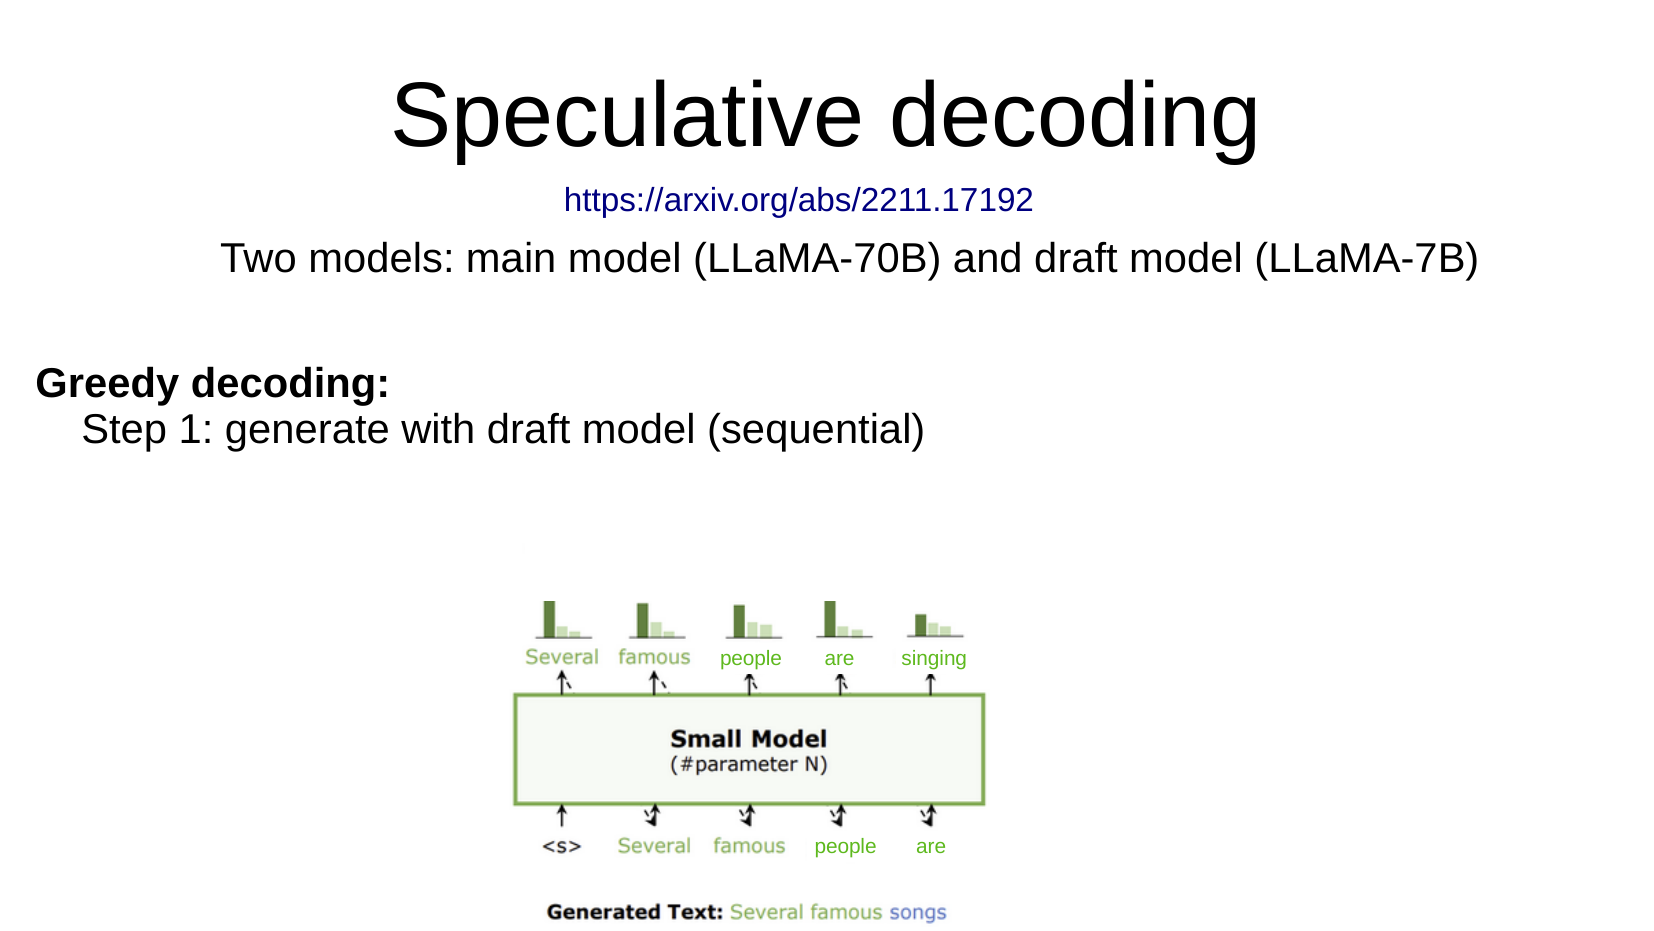

# Speculative decoding
https://arxiv.org/abs/2211.17192
Two models: main model (LLaMA-70B) and draft model (LLaMA-7B)
Greedy decoding:
 Step 1: generate with draft model (sequential)
people
are
singing
people
are